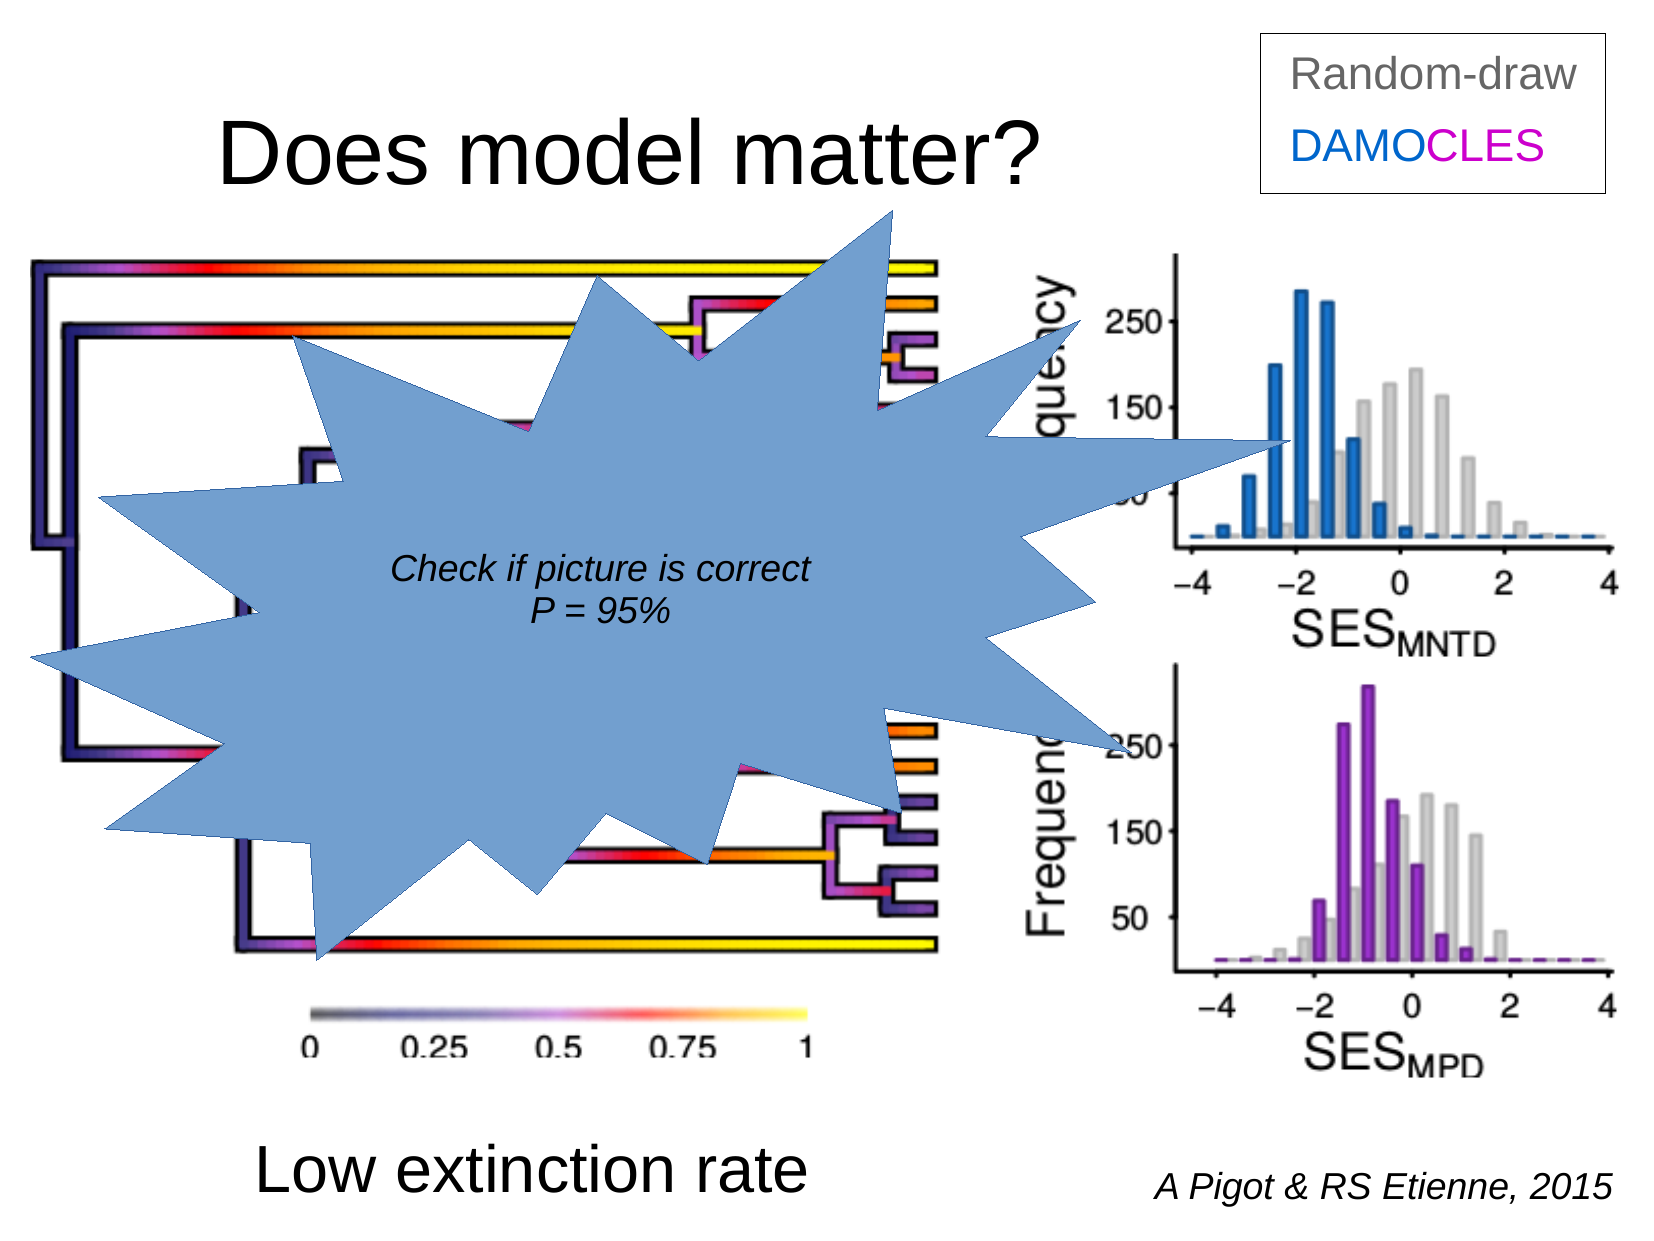

Random-draw
# Does model matter?
DAMO
CLES
Check if picture is correct
P = 95%
Low extinction rate
A Pigot & RS Etienne, 2015